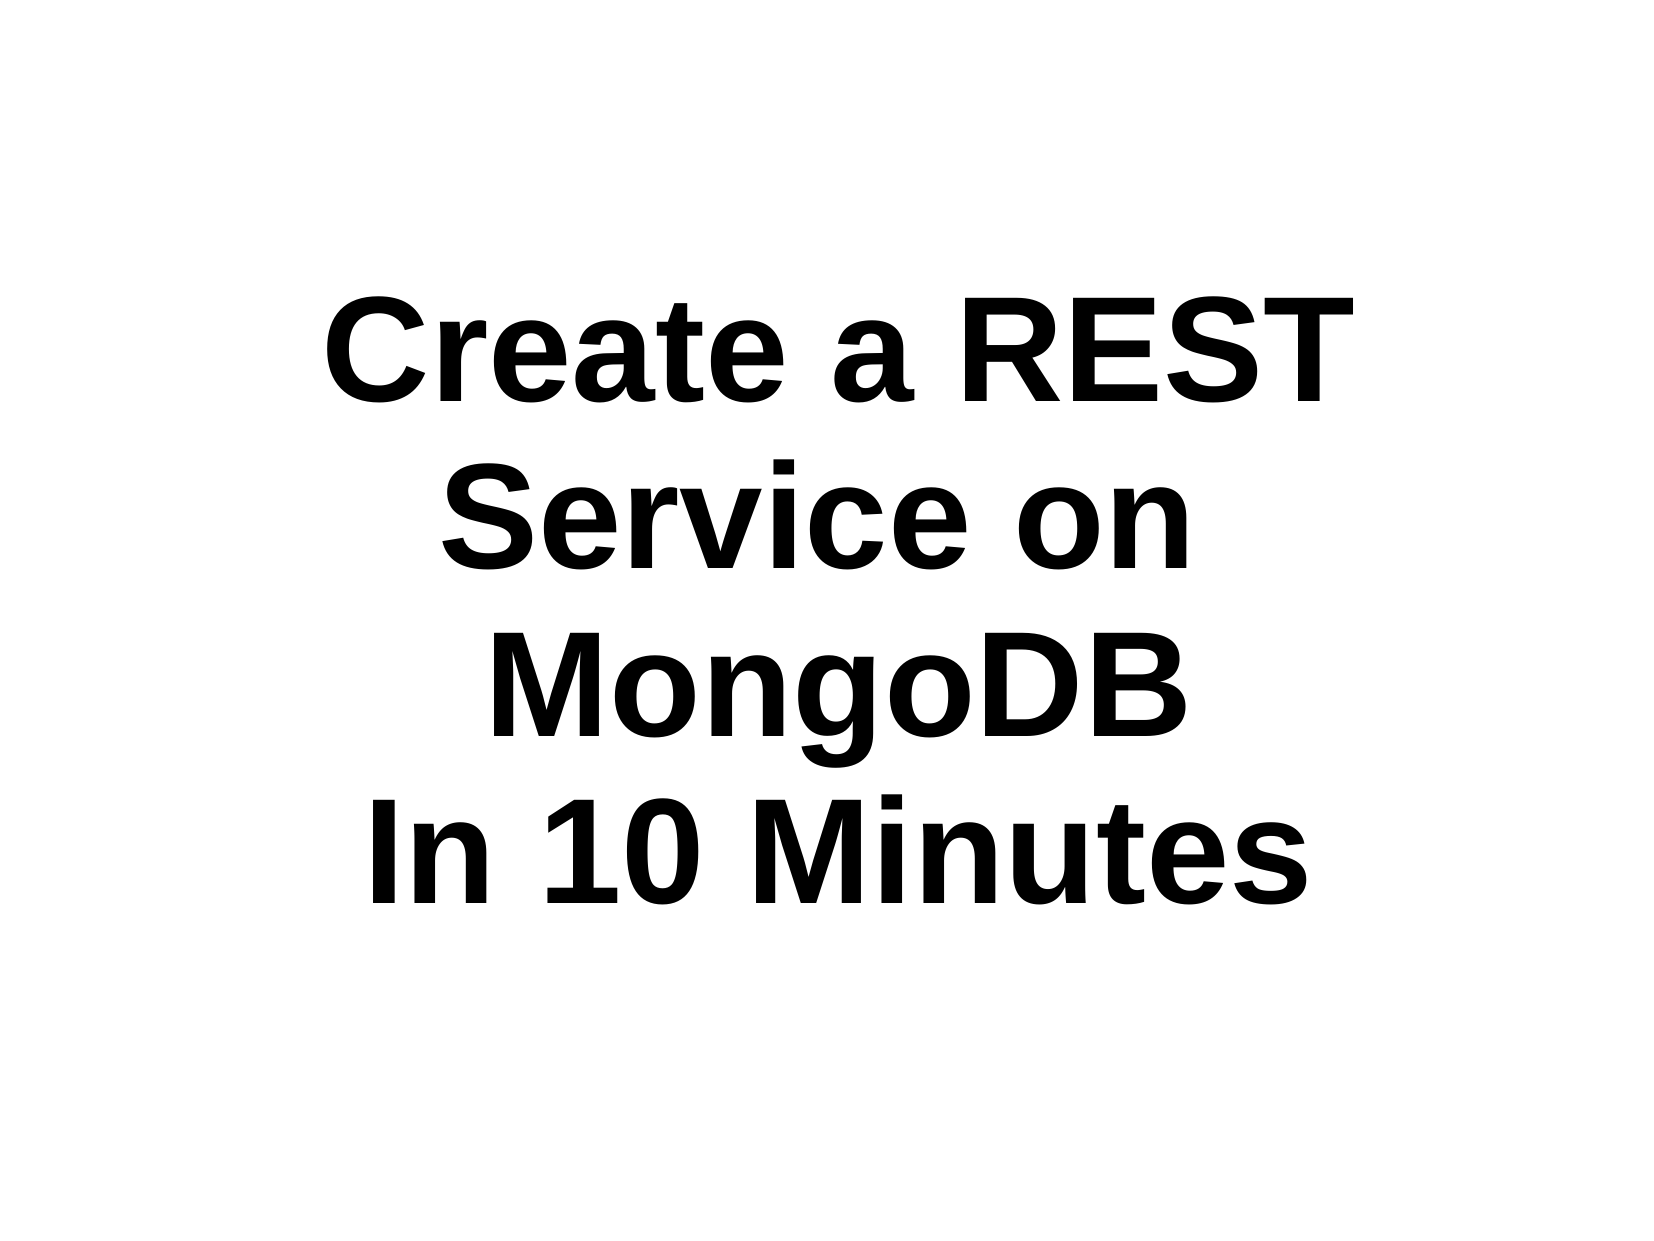

Create a REST
Service on
MongoDB
In 10 Minutes